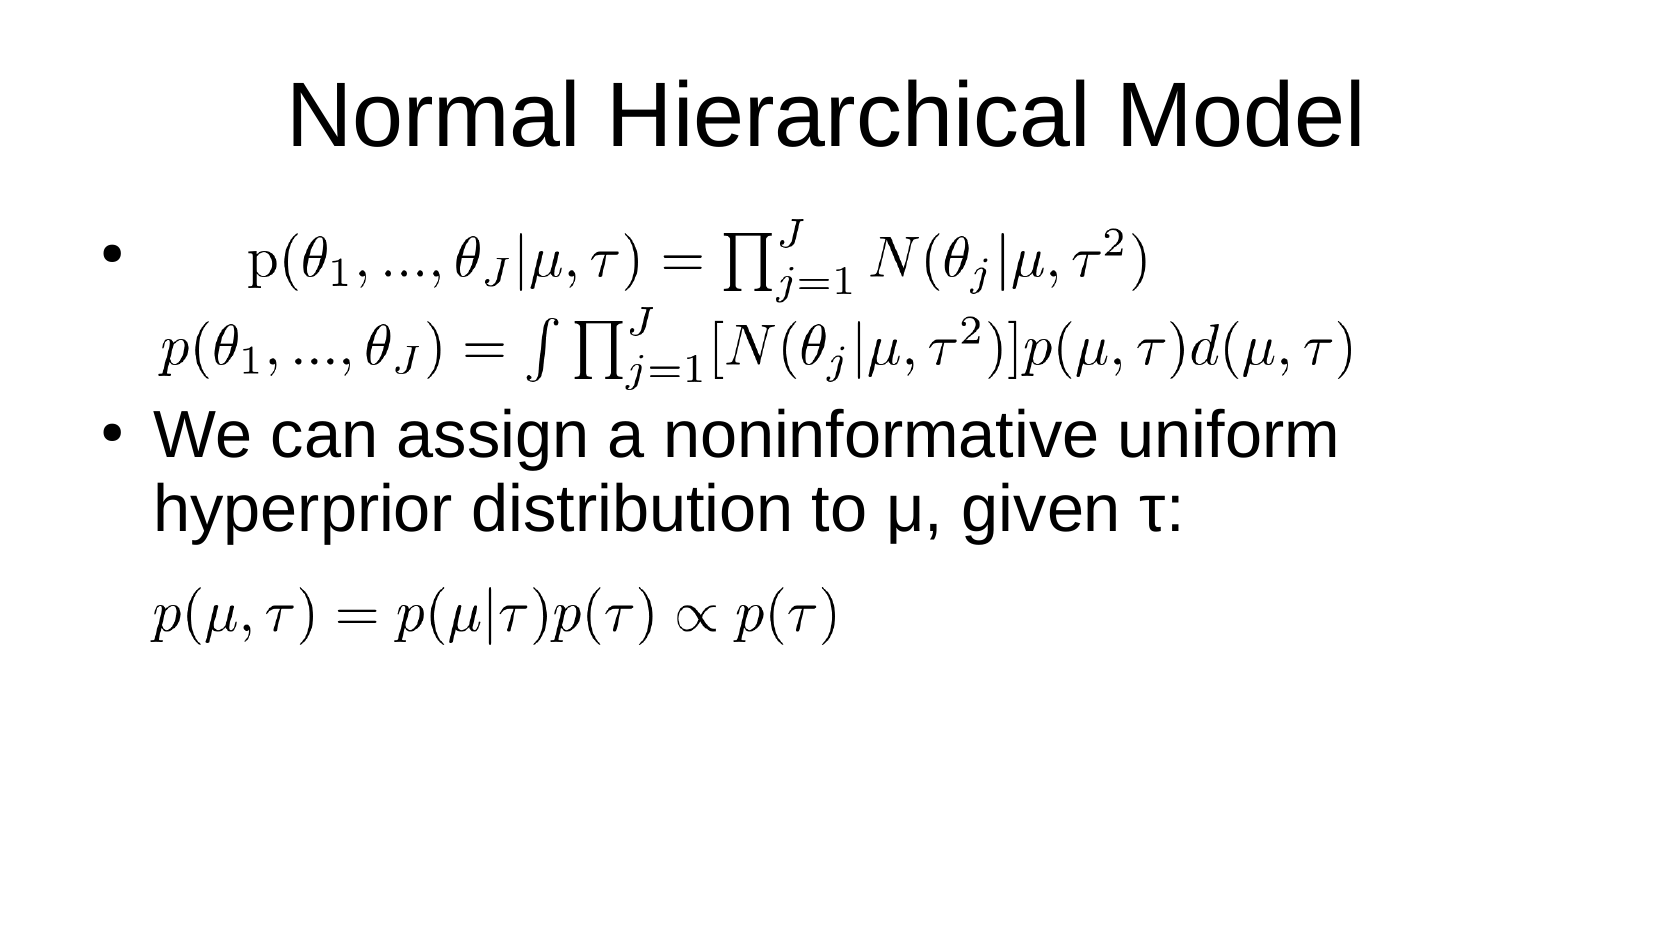

# Normal Hierarchical Model
We can assign a noninformative uniform hyperprior distribution to μ, given τ: